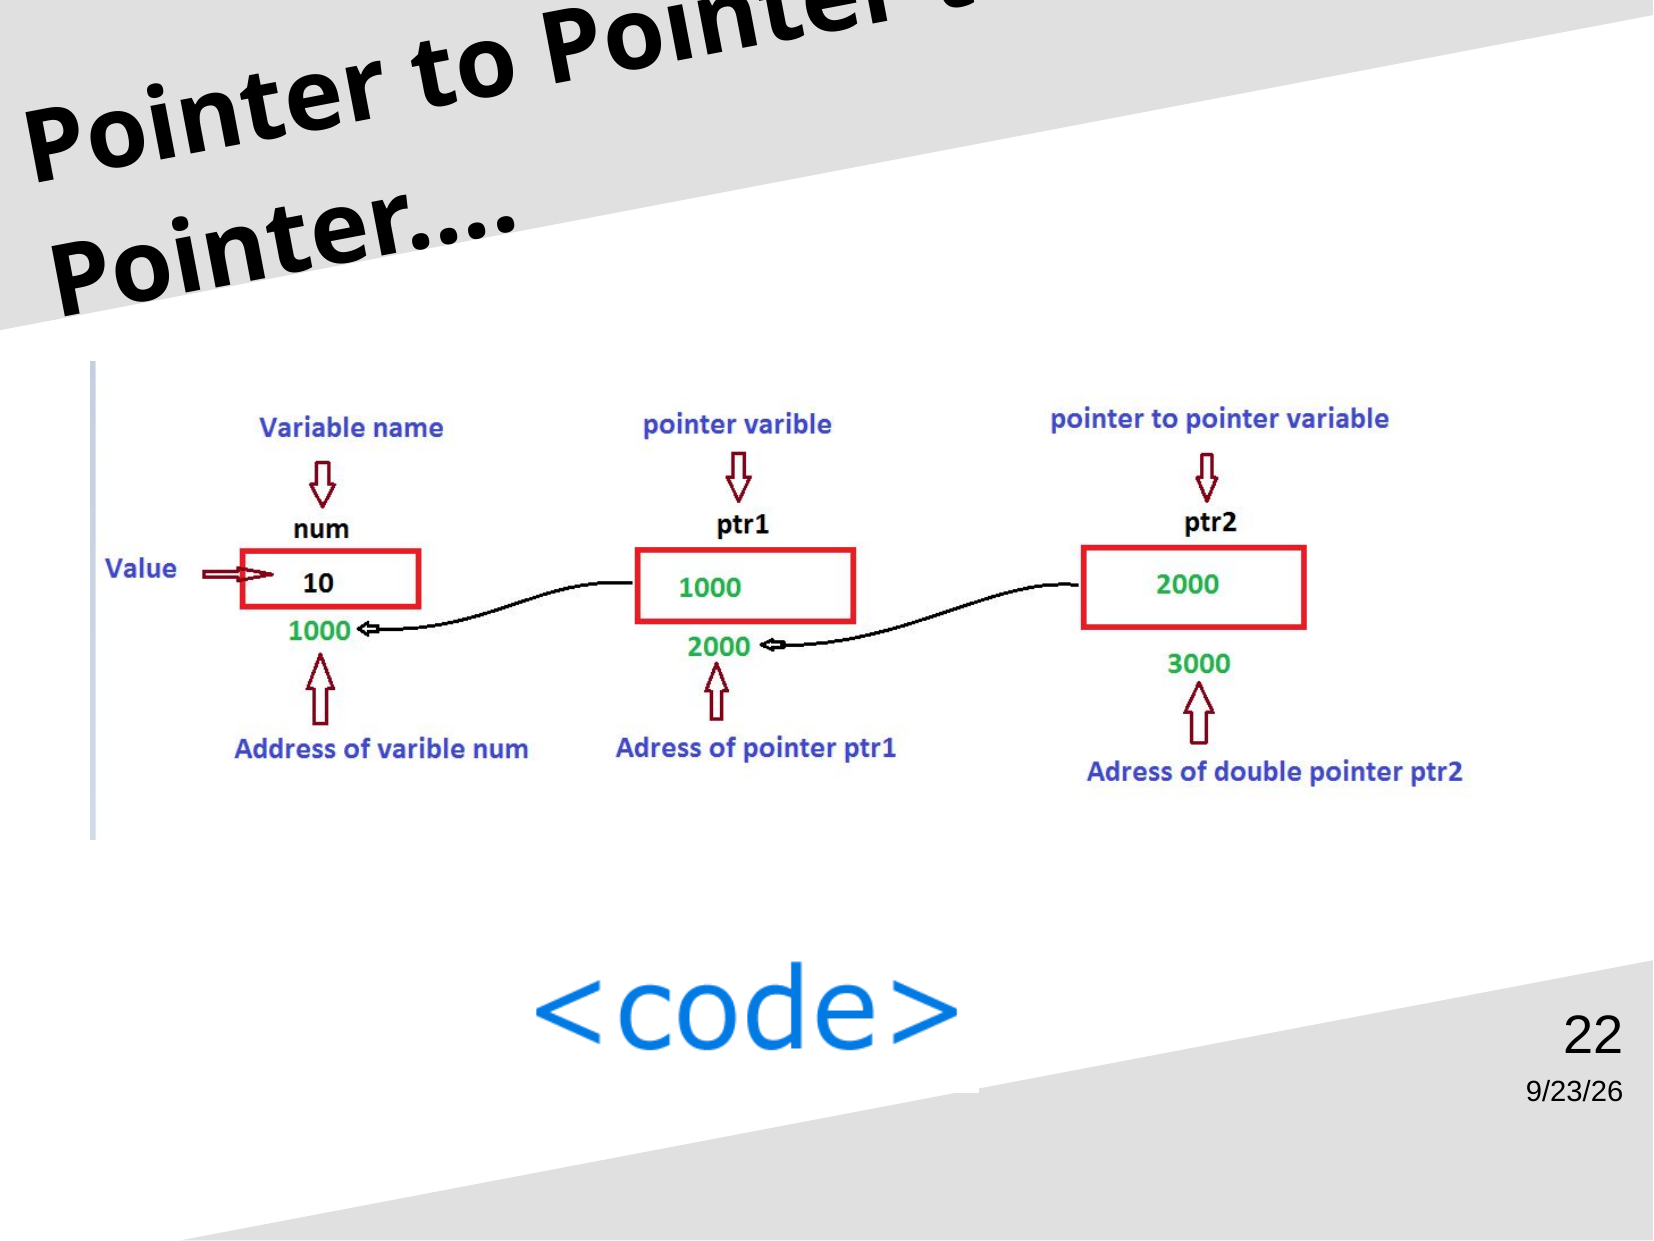

# Pointer to Pointer to Pointer….
22